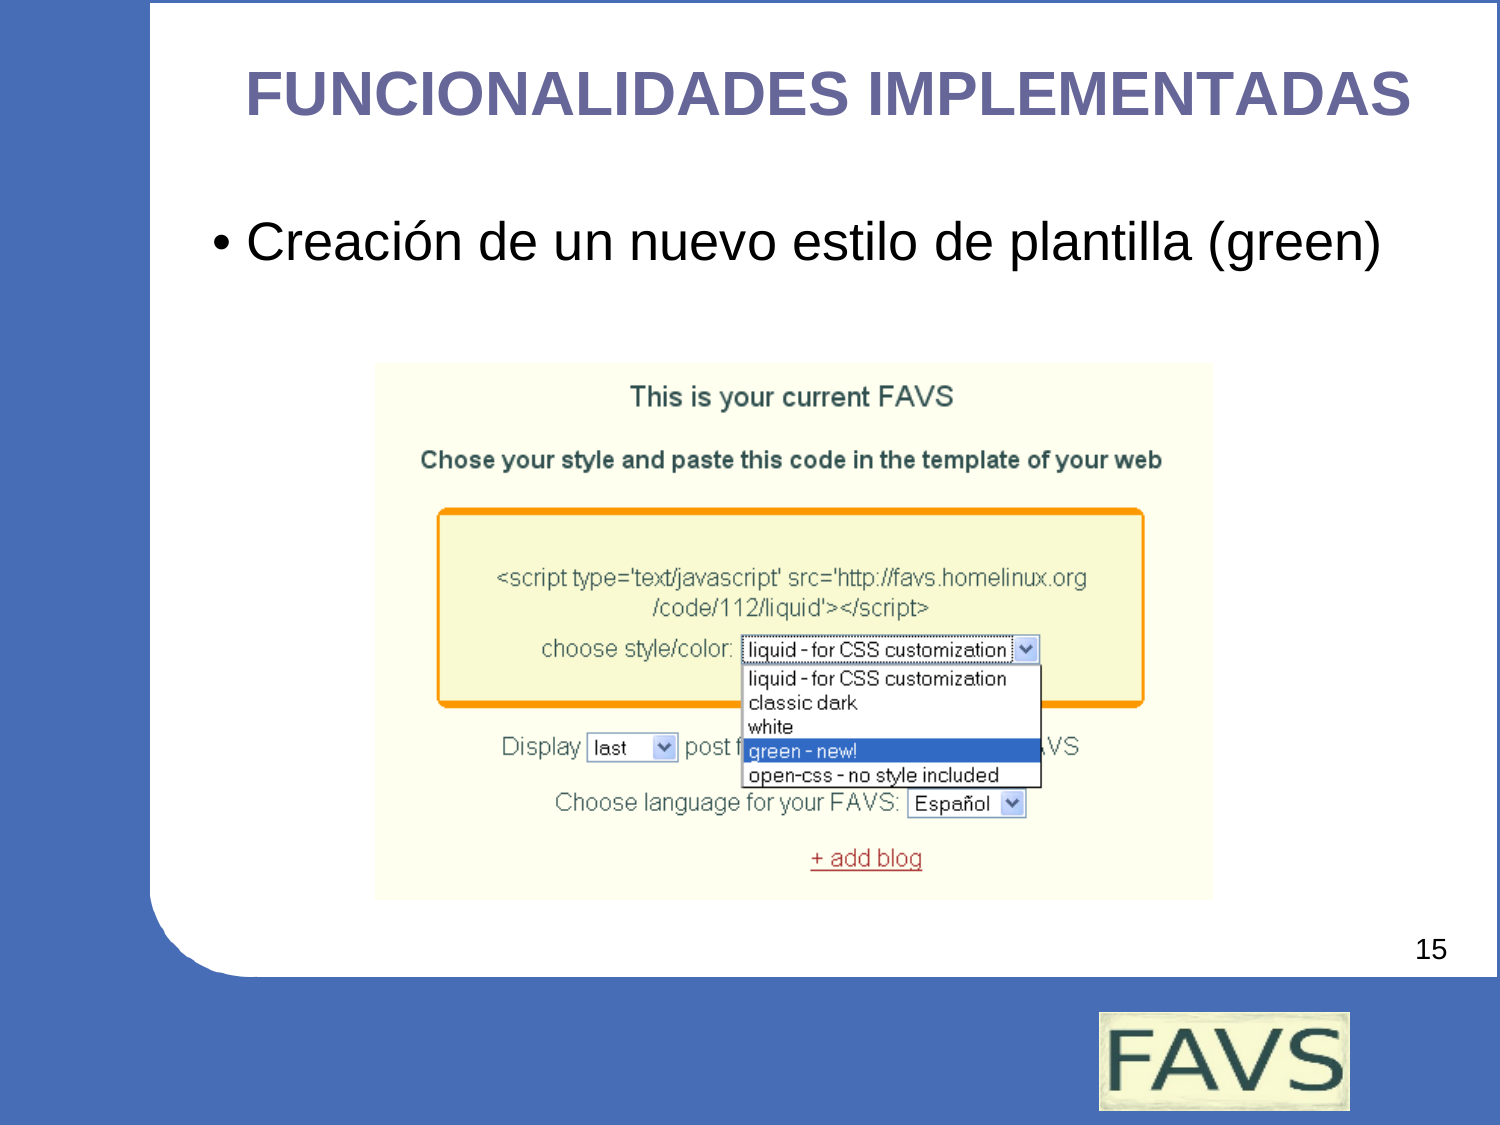

# FUNCIONALIDADES IMPLEMENTADAS
 Creación de un nuevo estilo de plantilla (green)
15